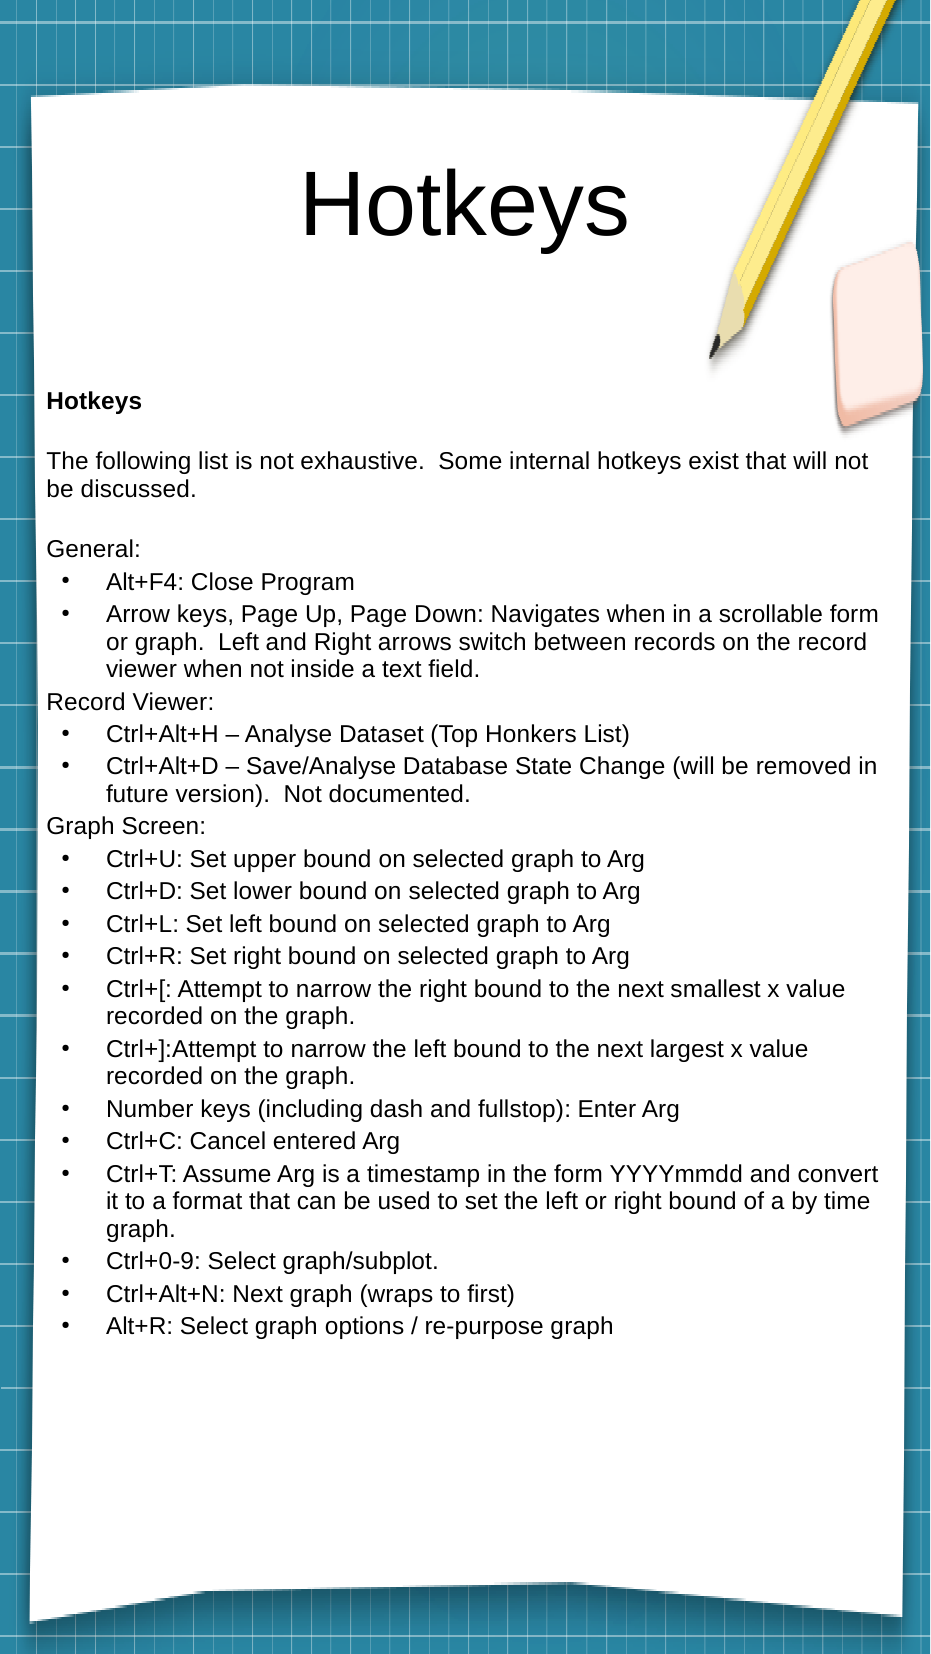

# Hotkeys
Hotkeys
The following list is not exhaustive. Some internal hotkeys exist that will not be discussed.
General:
Alt+F4: Close Program
Arrow keys, Page Up, Page Down: Navigates when in a scrollable form or graph. Left and Right arrows switch between records on the record viewer when not inside a text field.
Record Viewer:
Ctrl+Alt+H – Analyse Dataset (Top Honkers List)
Ctrl+Alt+D – Save/Analyse Database State Change (will be removed in future version). Not documented.
Graph Screen:
Ctrl+U: Set upper bound on selected graph to Arg
Ctrl+D: Set lower bound on selected graph to Arg
Ctrl+L: Set left bound on selected graph to Arg
Ctrl+R: Set right bound on selected graph to Arg
Ctrl+[: Attempt to narrow the right bound to the next smallest x value recorded on the graph.
Ctrl+]:Attempt to narrow the left bound to the next largest x value recorded on the graph.
Number keys (including dash and fullstop): Enter Arg
Ctrl+C: Cancel entered Arg
Ctrl+T: Assume Arg is a timestamp in the form YYYYmmdd and convert it to a format that can be used to set the left or right bound of a by time graph.
Ctrl+0-9: Select graph/subplot.
Ctrl+Alt+N: Next graph (wraps to first)
Alt+R: Select graph options / re-purpose graph